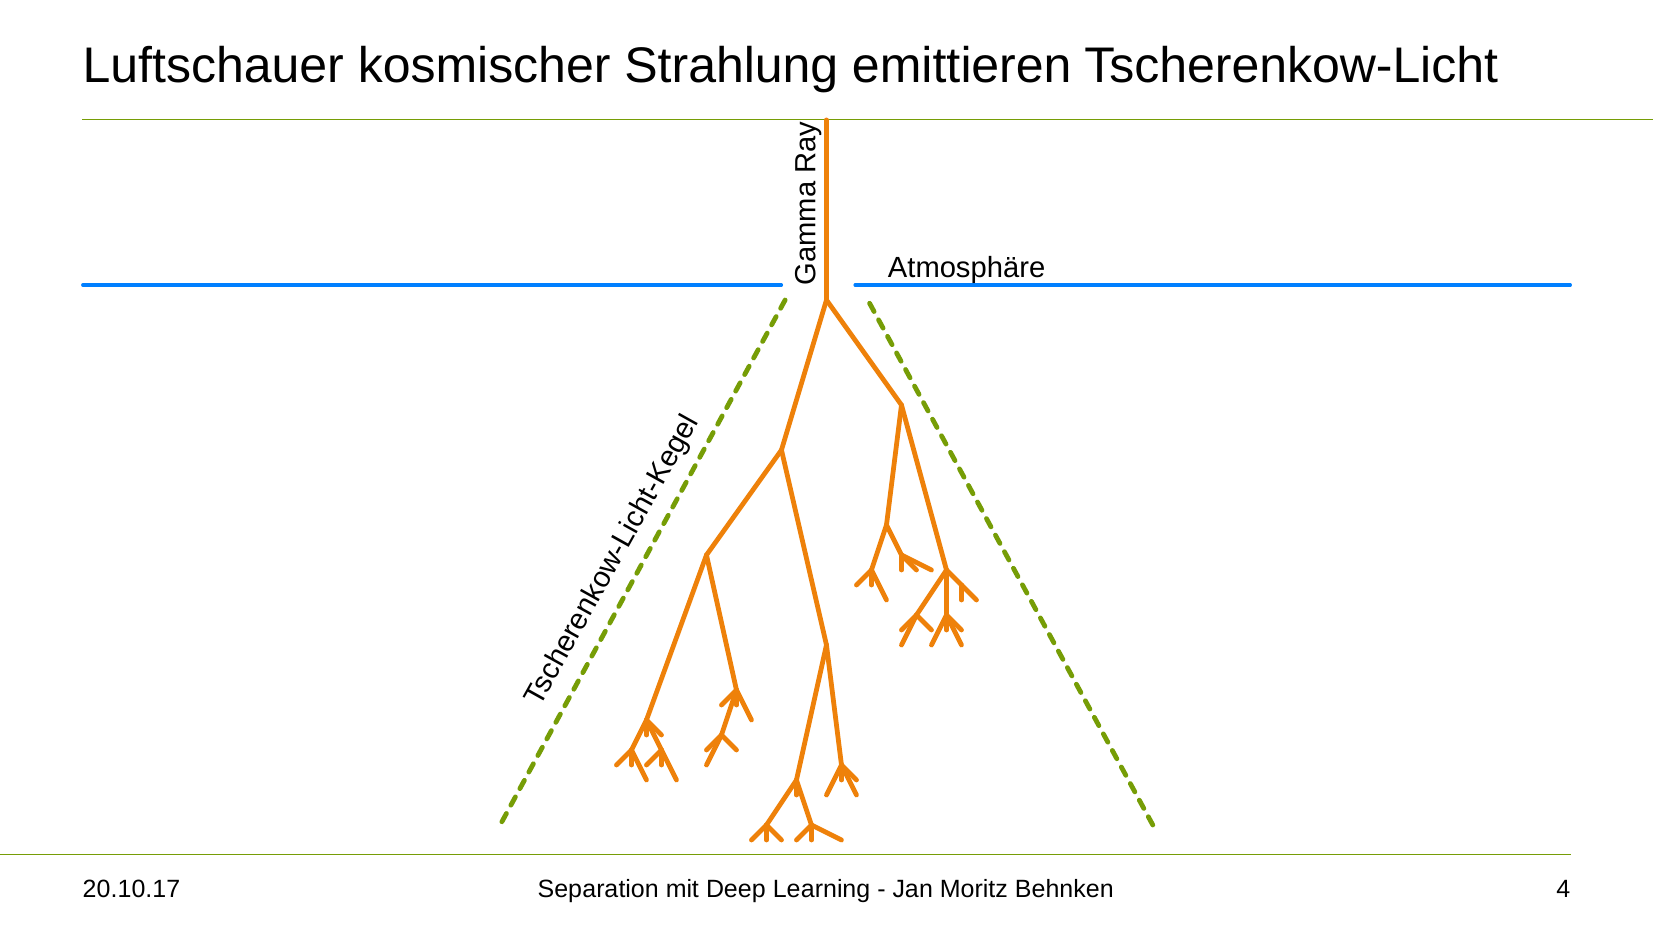

# Luftschauer kosmischer Strahlung emittieren Tscherenkow-Licht
Gamma Ray
Atmosphäre
Tscherenkow-Licht-Kegel
20.10.17
Separation mit Deep Learning - Jan Moritz Behnken
4